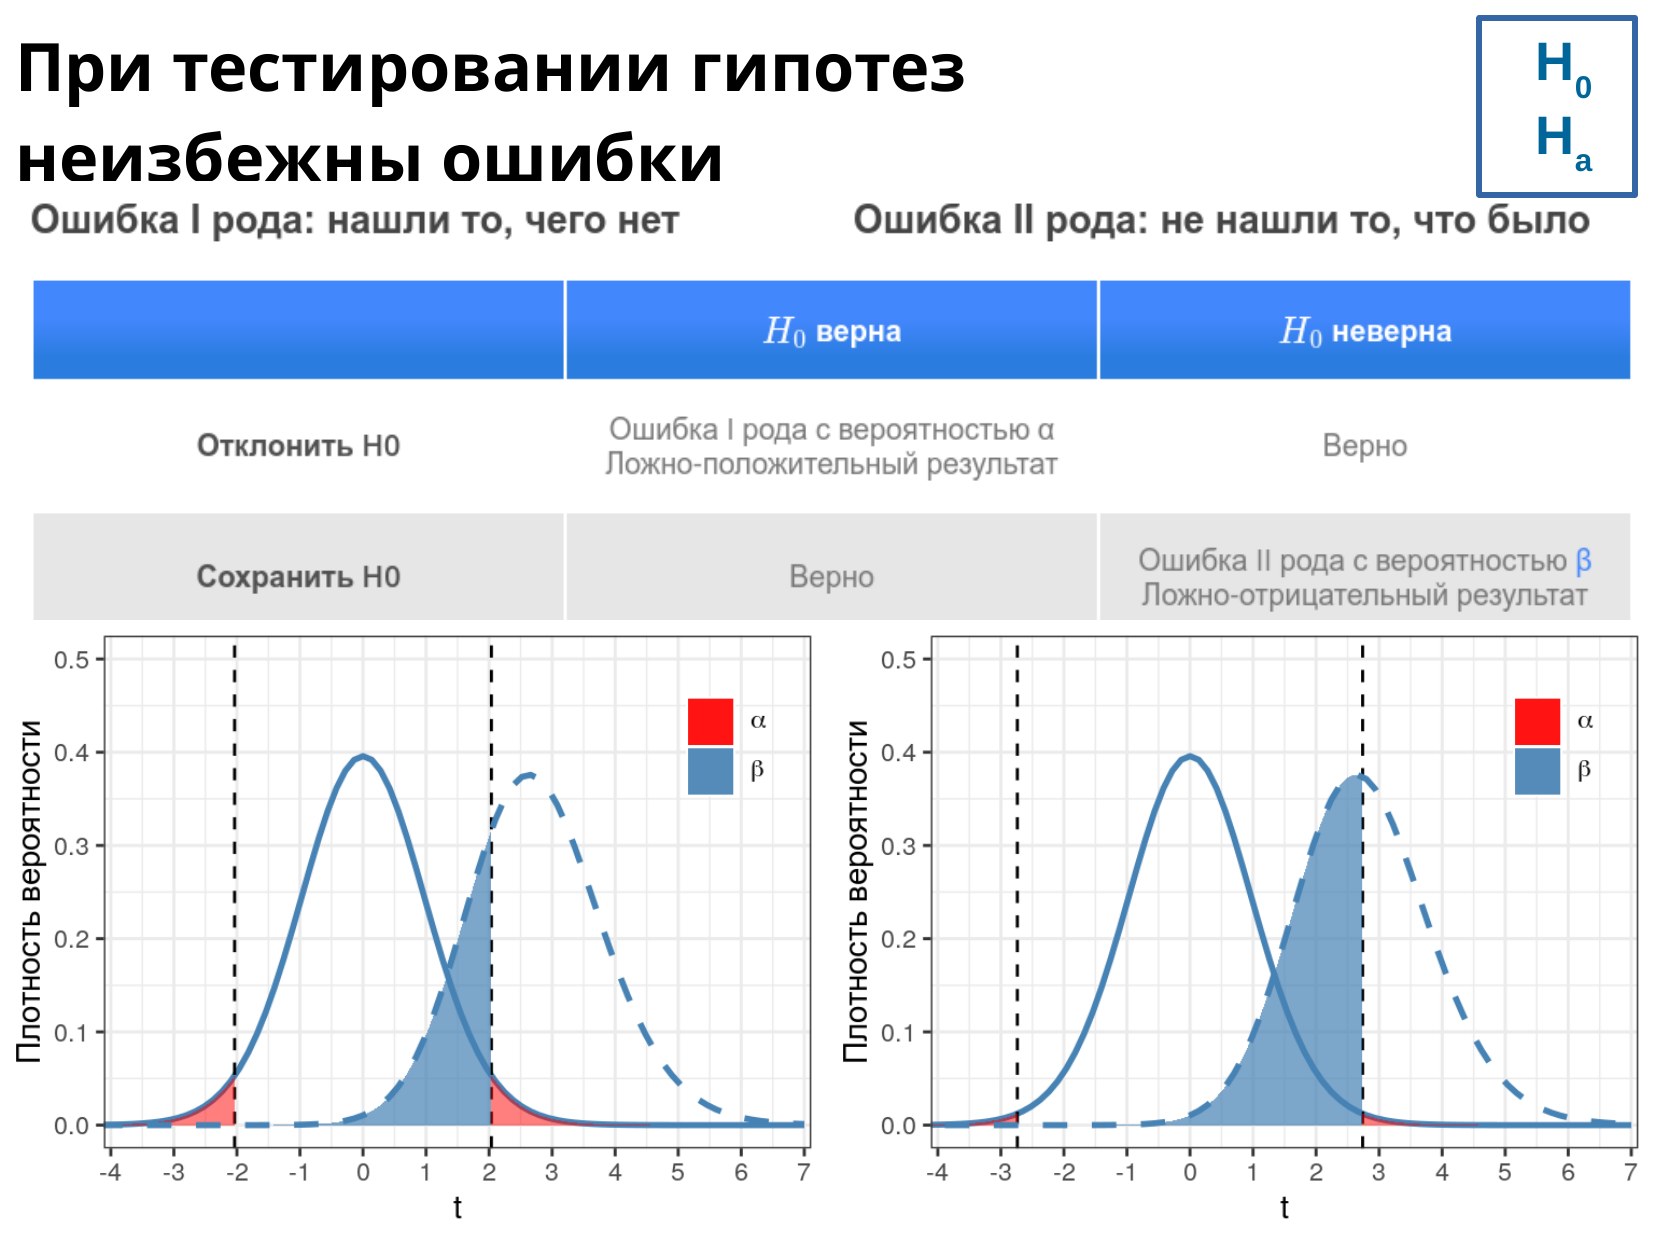

H0
Ha
# При тестировании гипотез неизбежны ошибки